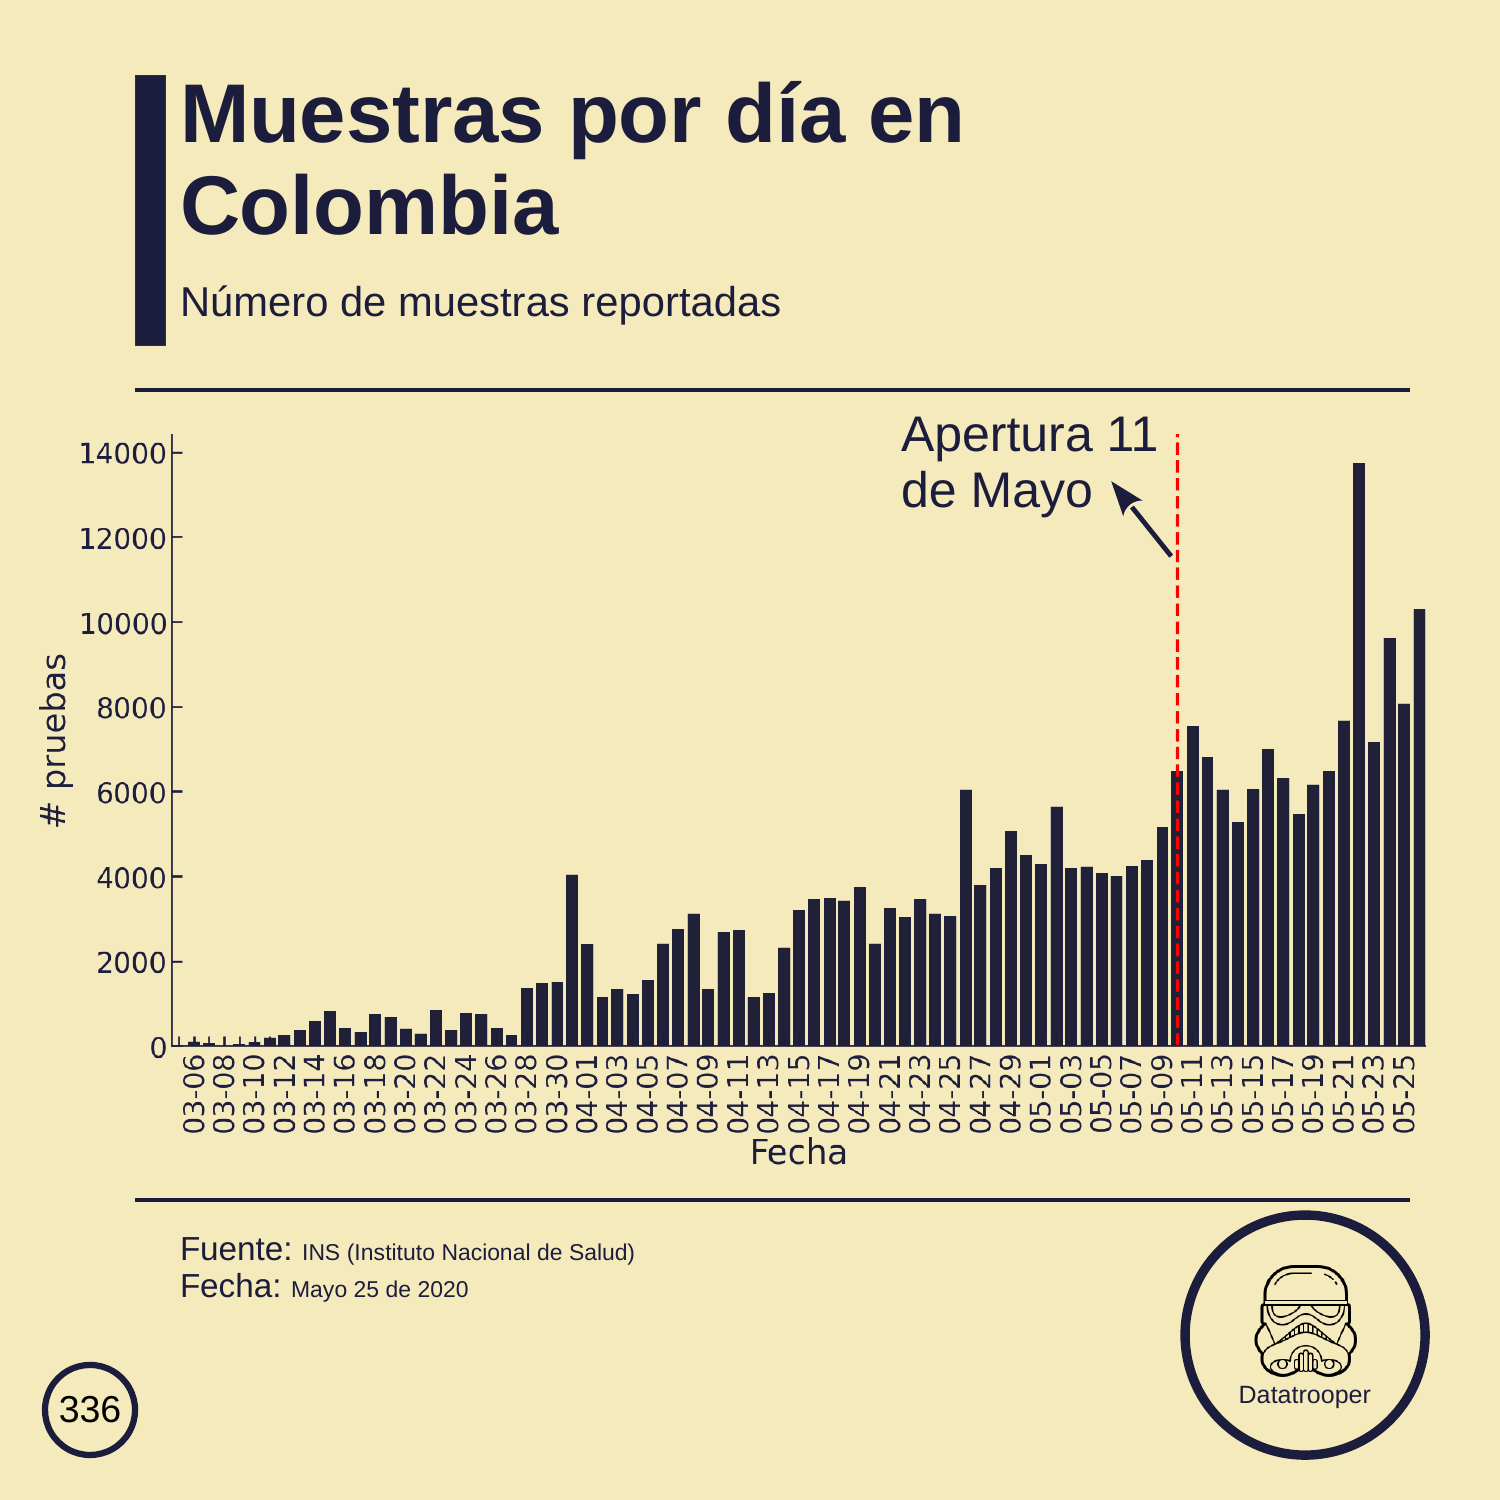

# Muestras por día en Colombia
Número de muestras reportadas
Apertura 11 de Mayo
Fuente: INS (Instituto Nacional de Salud)
Fecha: Mayo 25 de 2020
336
Datatrooper